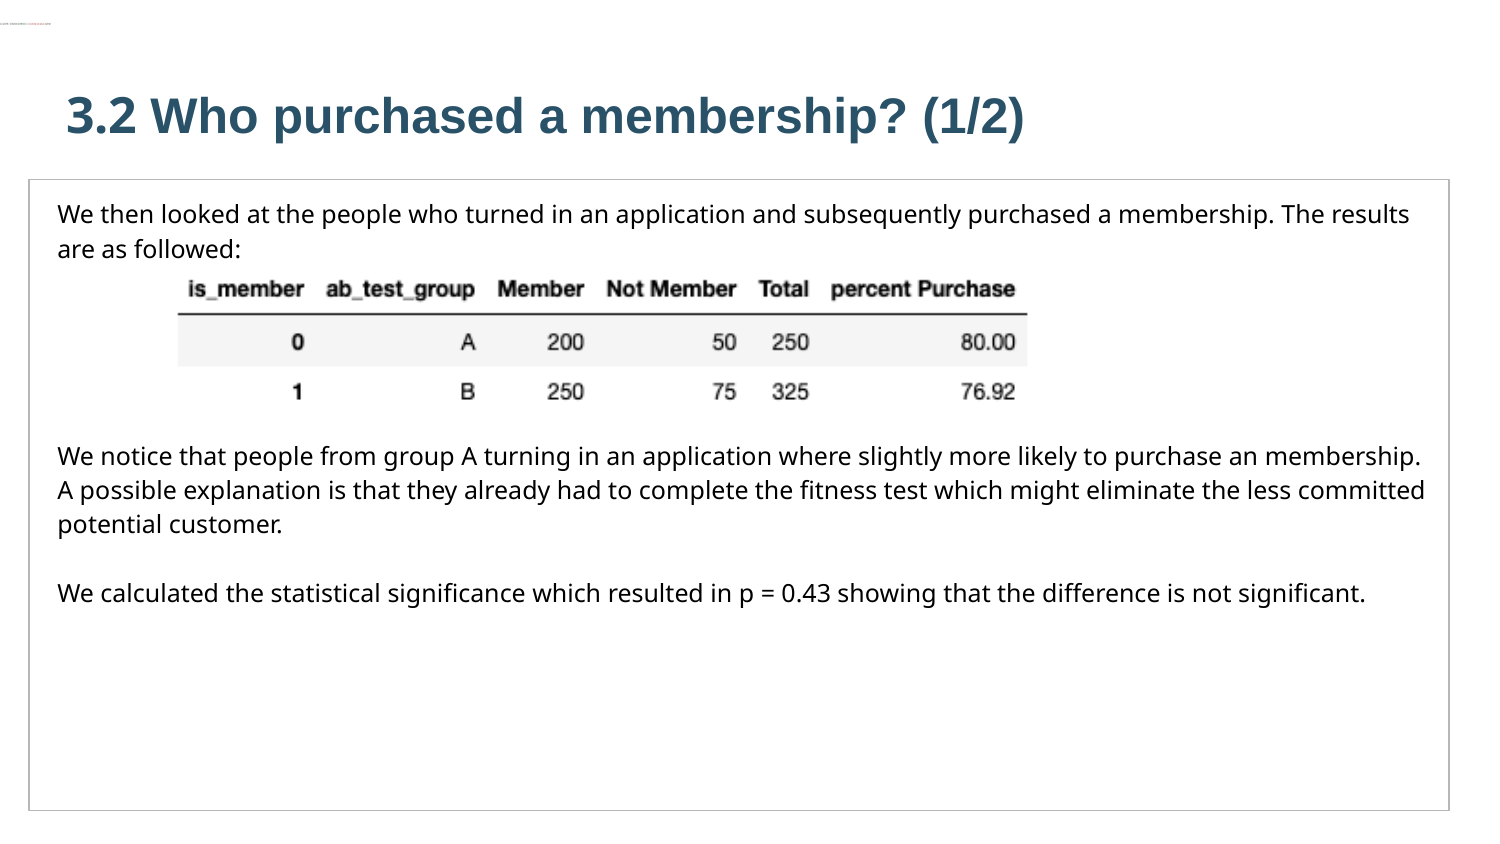

3.2 Who purchased a membership? (1/2)
We then looked at the people who turned in an application and subsequently purchased a membership. The results are as followed:
We notice that people from group A turning in an application where slightly more likely to purchase an membership.
A possible explanation is that they already had to complete the fitness test which might eliminate the less committed potential customer.
We calculated the statistical significance which resulted in p = 0.43 showing that the difference is not significant.